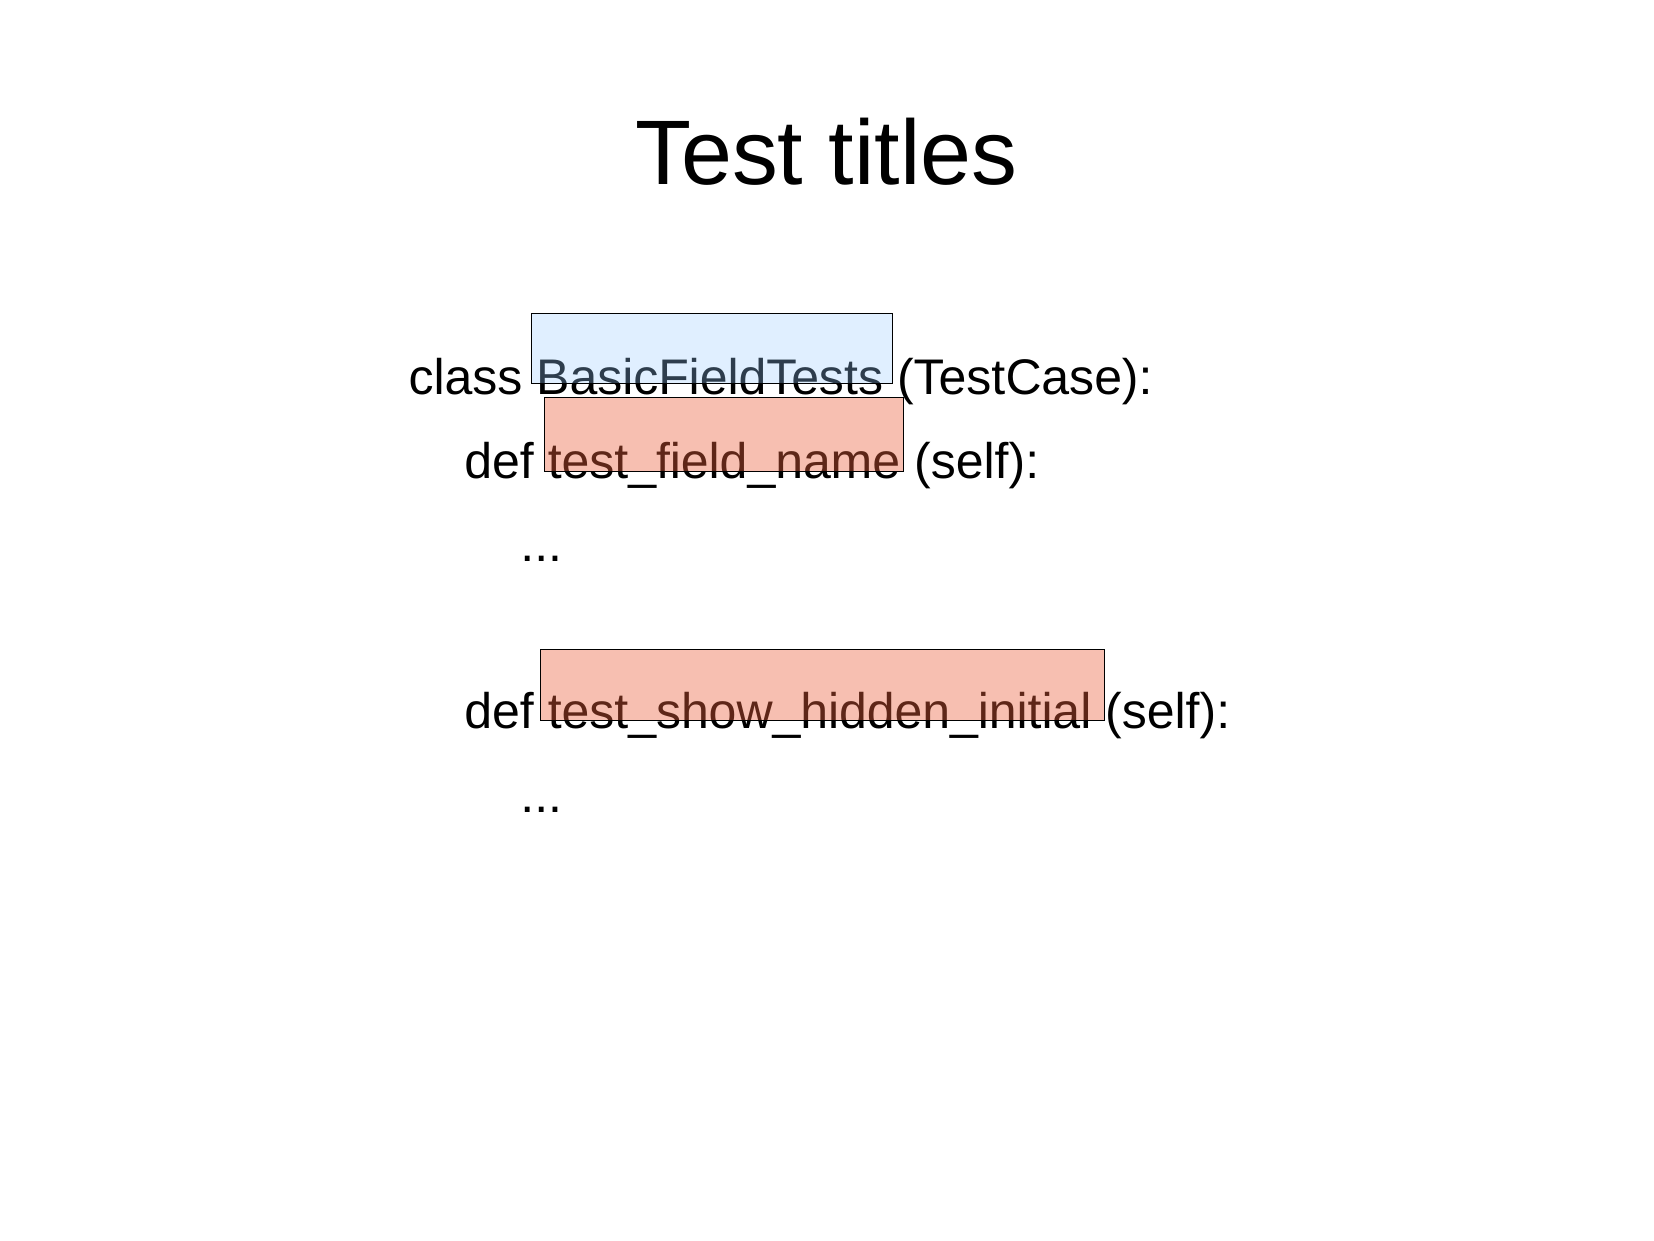

# Test titles
class BasicFieldTests (TestCase):
 def test_field_name (self):
 ...
 def test_show_hidden_initial (self):
 ...